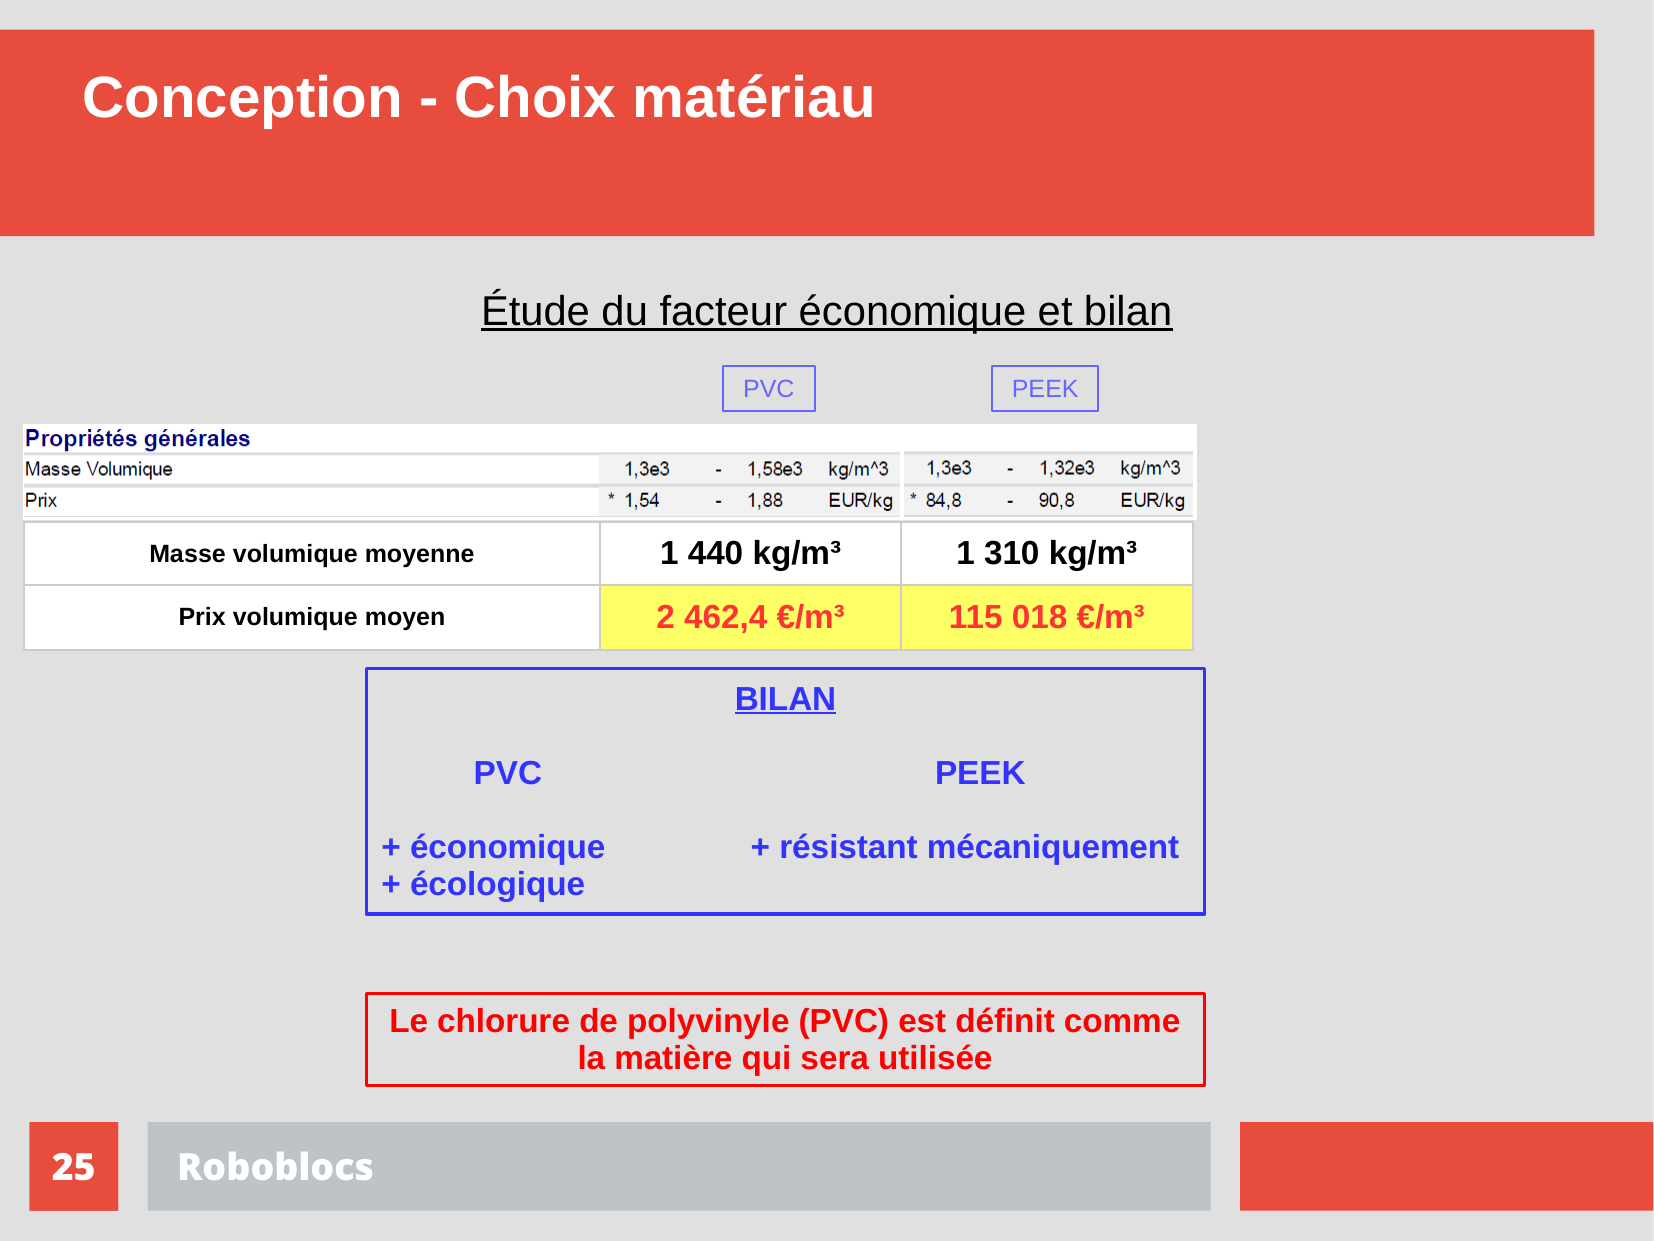

# Conception - Choix matériau
Étude du facteur économique et bilan
PVC
PEEK
| Masse volumique moyenne | 1 440 kg/m³ | 1 310 kg/m³ |
| --- | --- | --- |
| Prix volumique moyen | 2 462,4 €/m³ | 115 018 €/m³ |
BILAN
		 PVC					 PEEK
+ économique		+ résistant mécaniquement
+ écologique
Le chlorure de polyvinyle (PVC) est définit comme la matière qui sera utilisée
25
Roboblocs